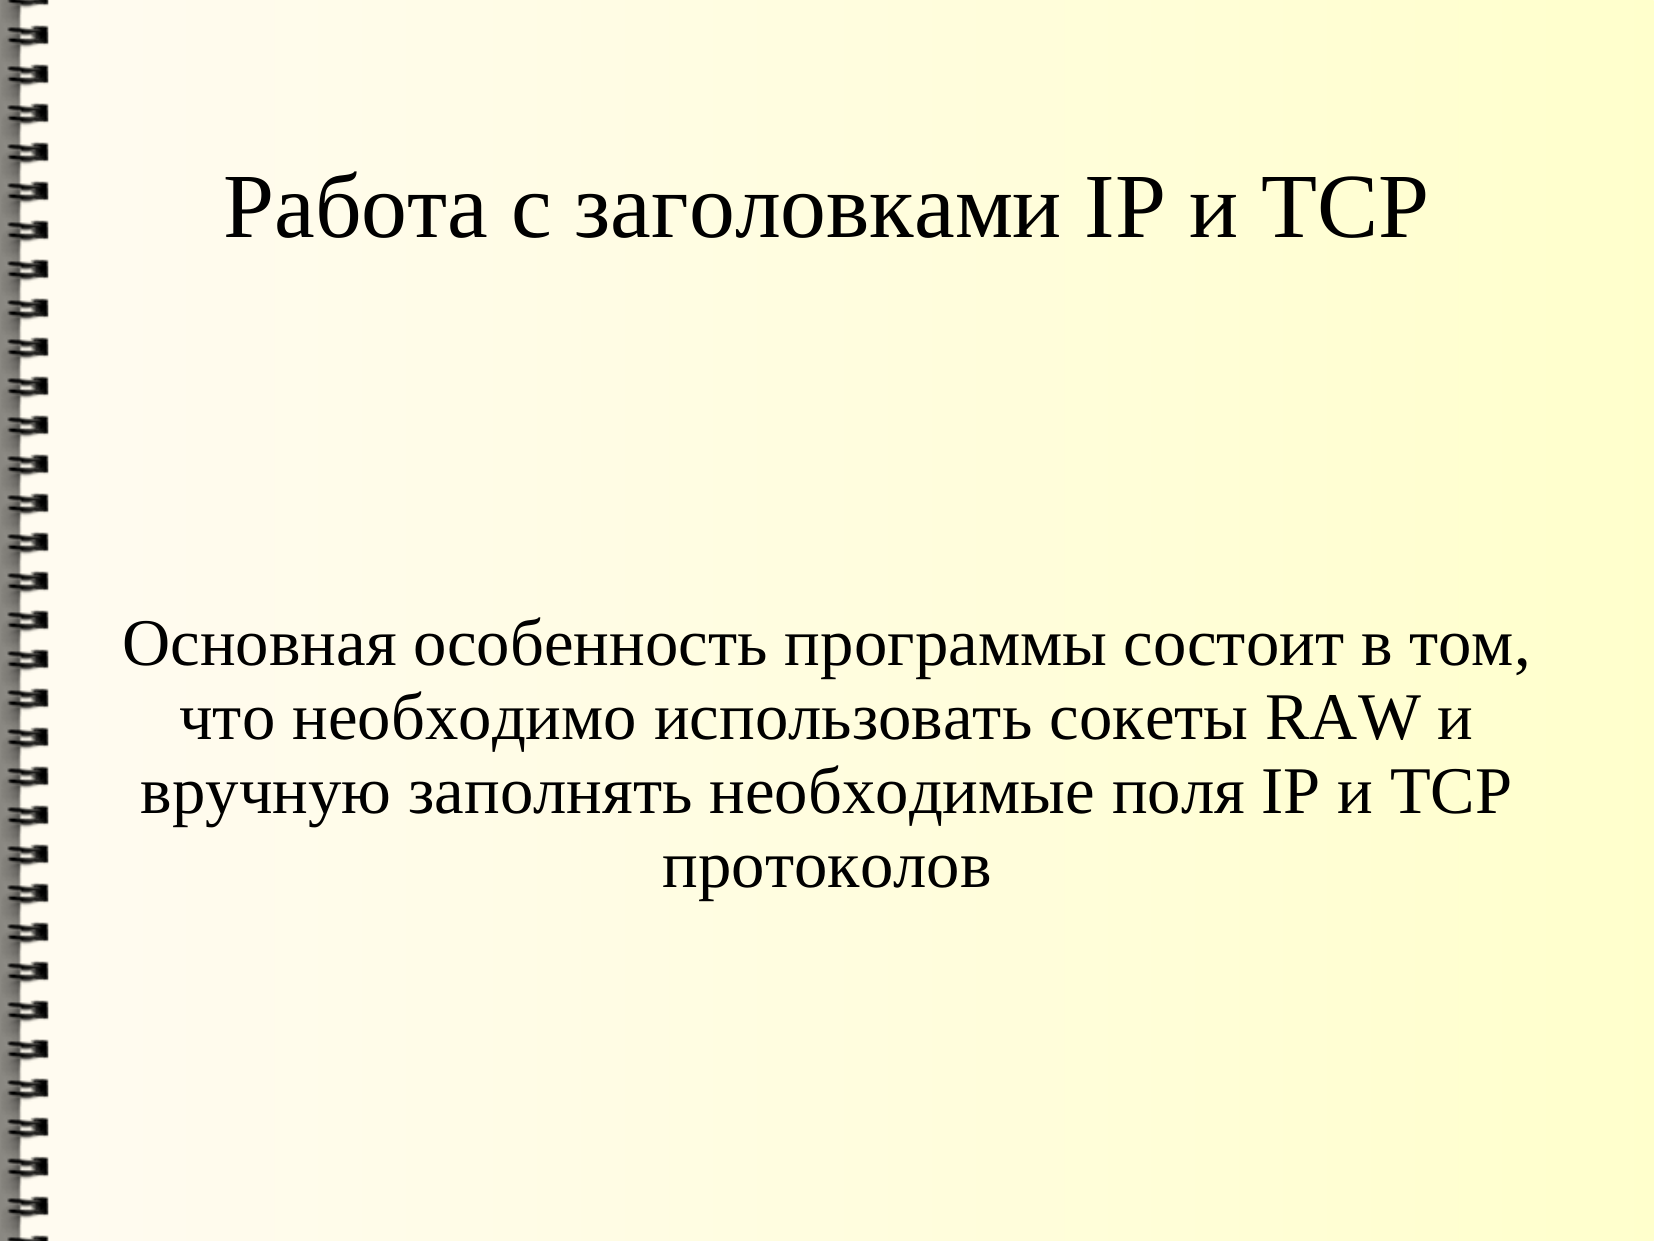

Работа с заголовками IP и TCP
# Основная особенность программы состоит в том, что необходимо использовать сокеты RAW и вручную заполнять необходимые поля IP и TCP протоколов